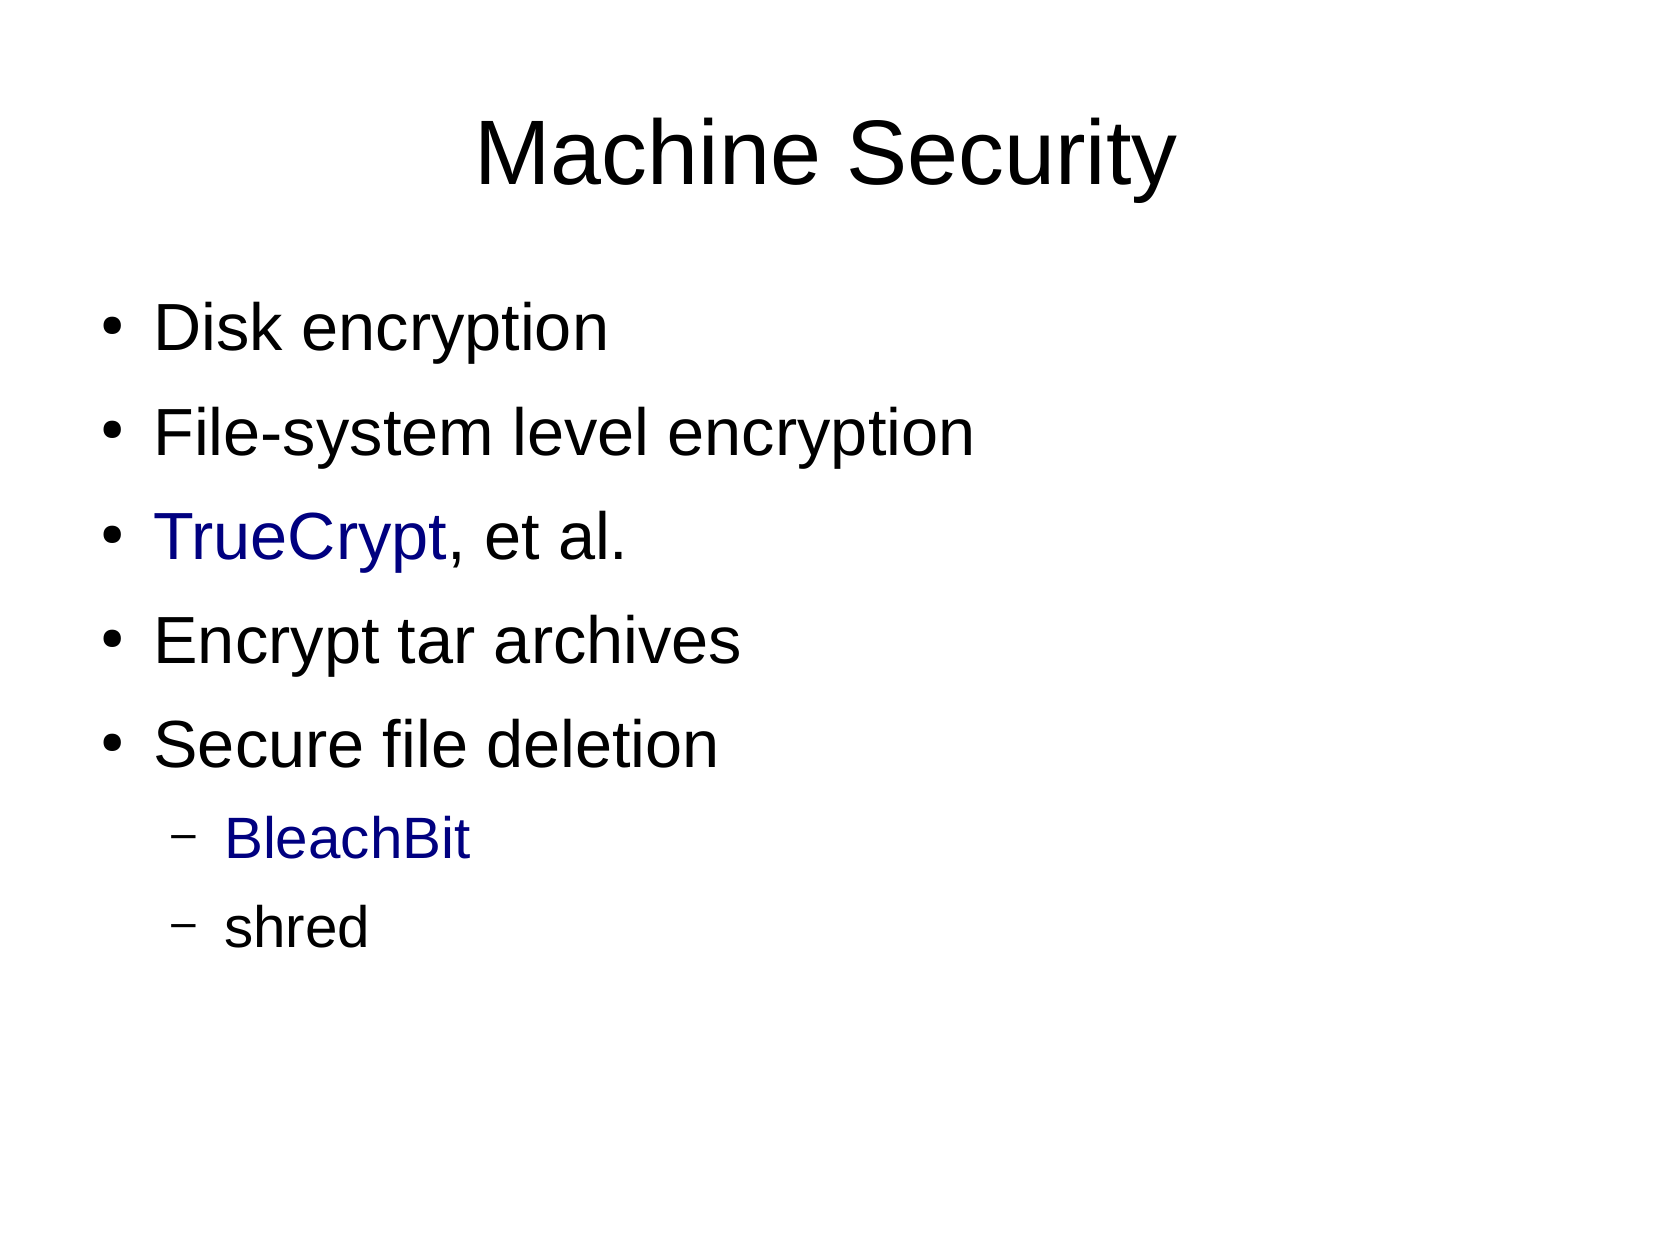

# Machine Security
Disk encryption
File-system level encryption
TrueCrypt, et al.
Encrypt tar archives
Secure file deletion
BleachBit
shred